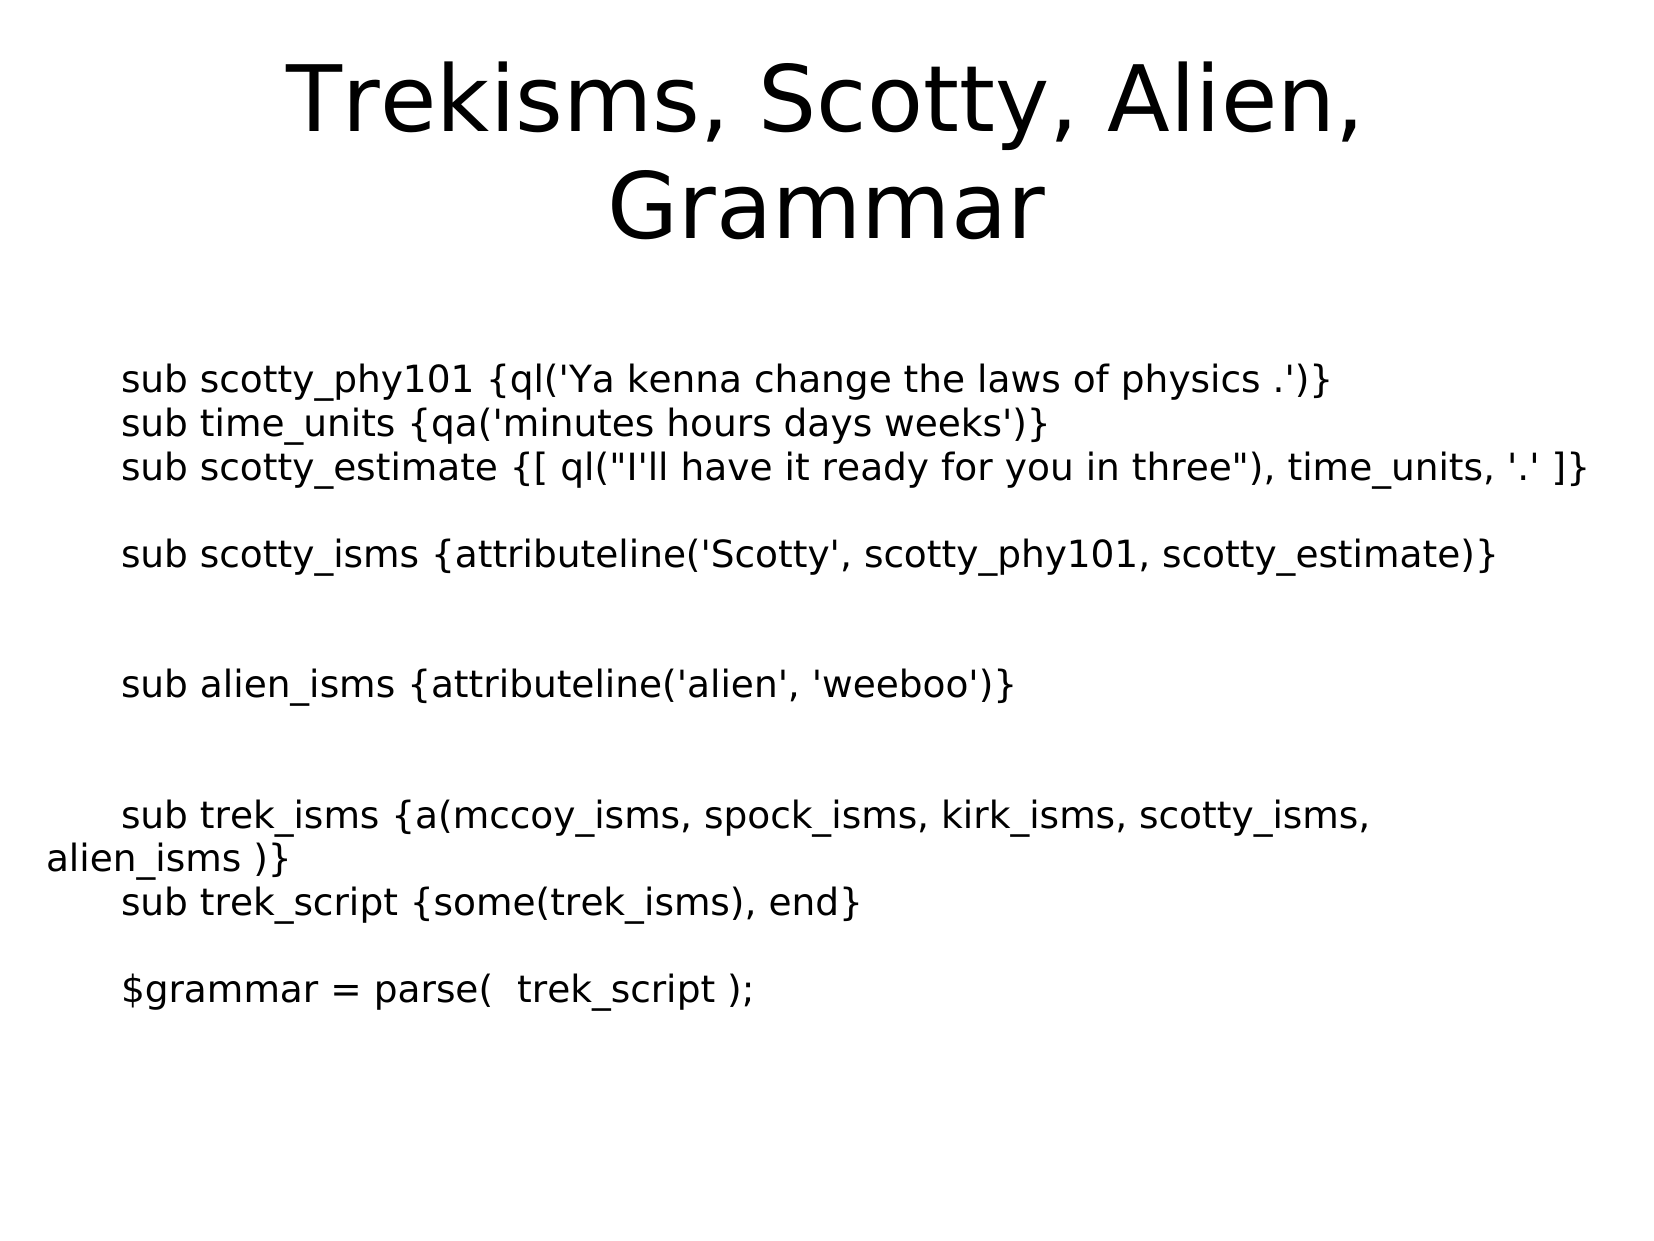

# Trekisms, Scotty, Alien, Grammar
	sub scotty_phy101 {ql('Ya kenna change the laws of physics .')}
	sub time_units {qa('minutes hours days weeks')}
	sub scotty_estimate {[ ql("I'll have it ready for you in three"), time_units, '.' ]}
	sub scotty_isms {attributeline('Scotty', scotty_phy101, scotty_estimate)}
	sub alien_isms {attributeline('alien', 'weeboo')}
	sub trek_isms {a(mccoy_isms, spock_isms, kirk_isms, scotty_isms, alien_isms )}
	sub trek_script {some(trek_isms), end}
	$grammar = parse( trek_script );